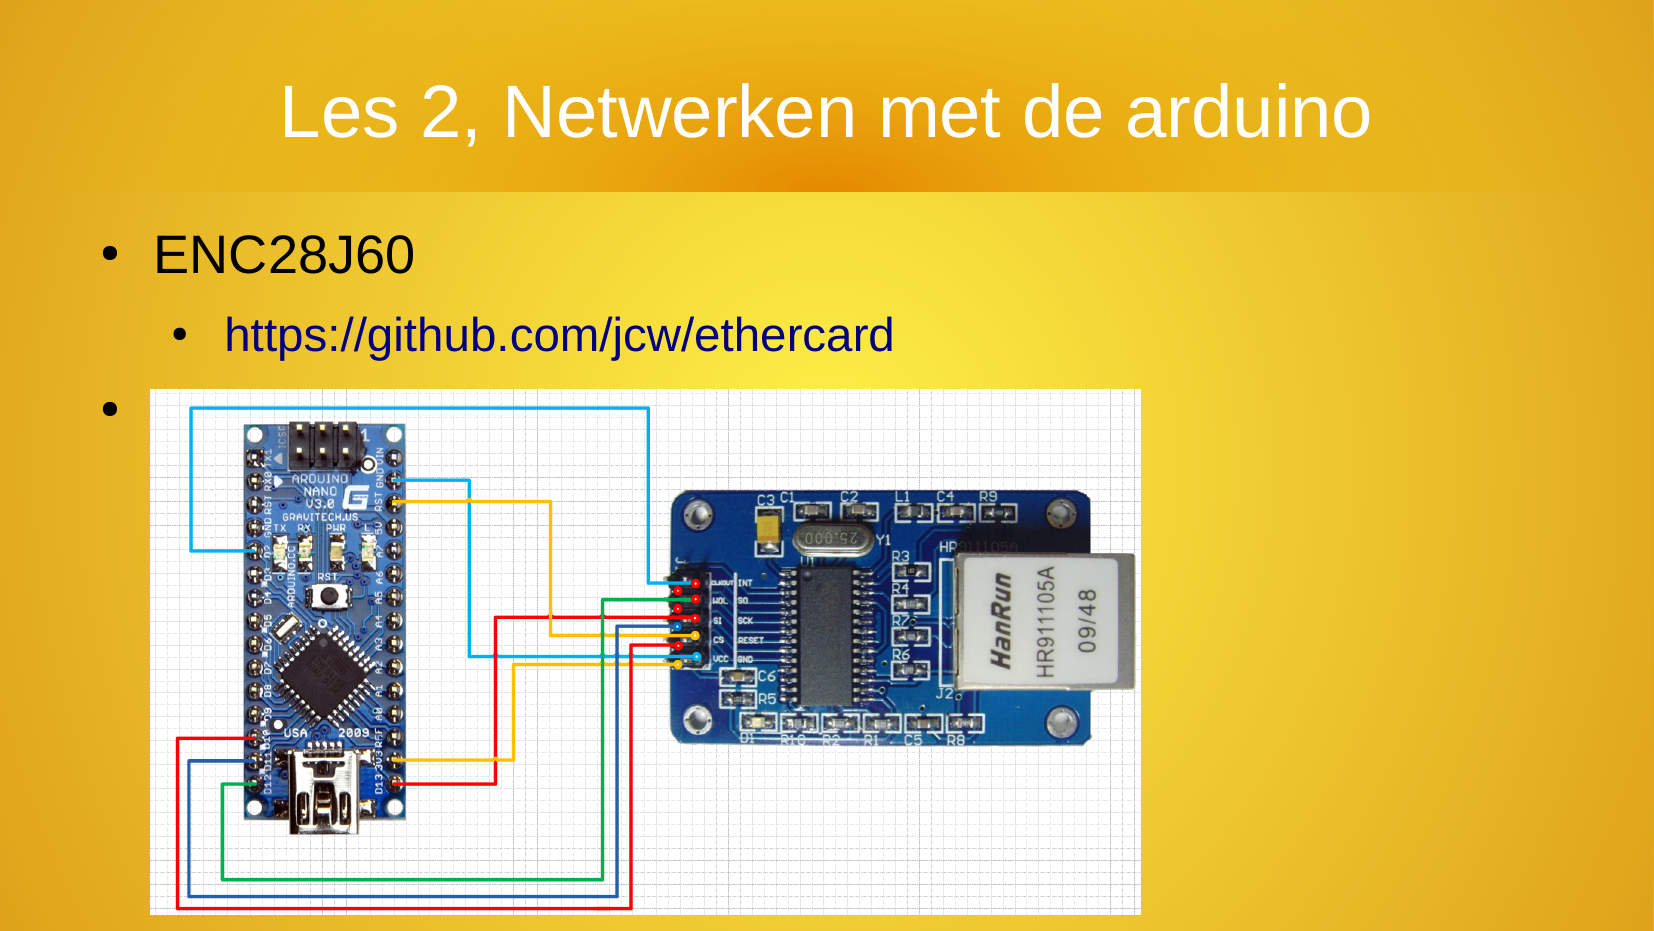

# Les 2, Netwerken met de arduino
ENC28J60
https://github.com/jcw/ethercard